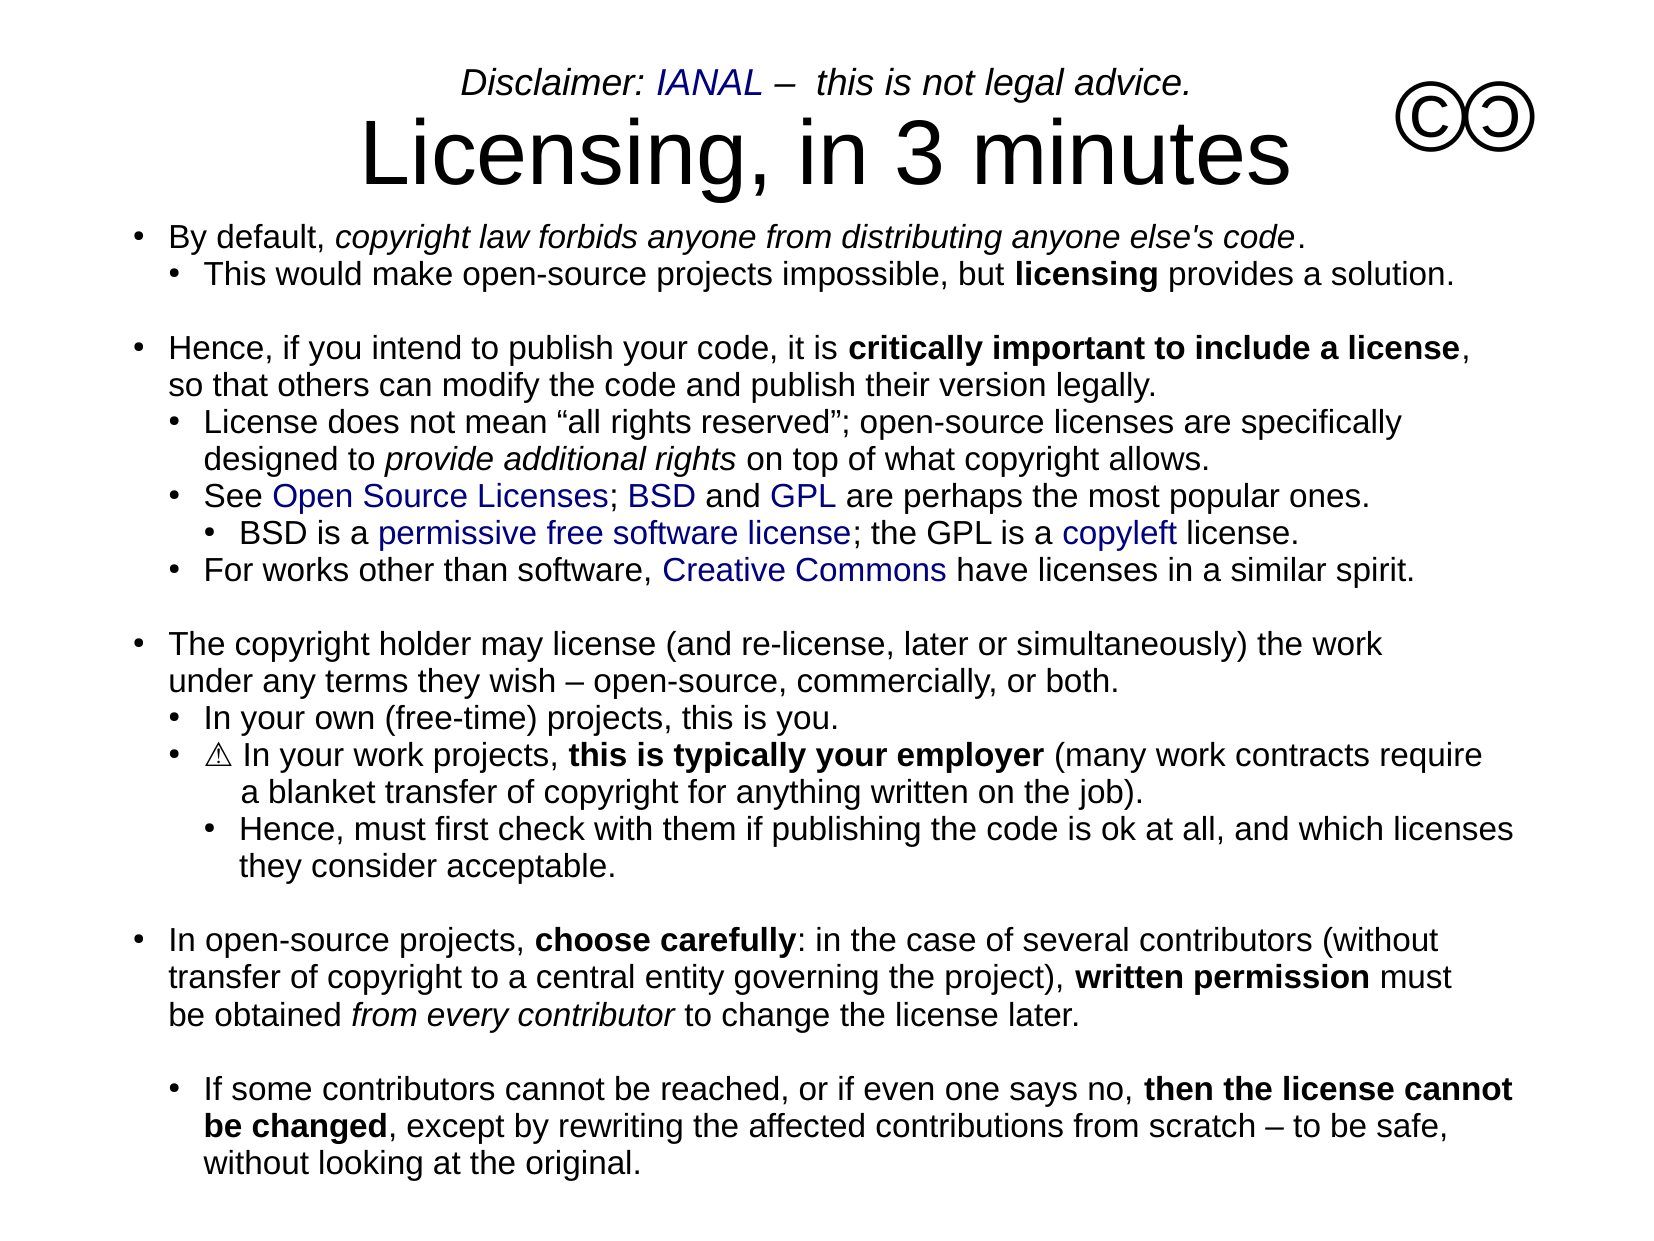

# Licensing, in 3 minutes
©
©
Disclaimer: IANAL – this is not legal advice.
By default, copyright law forbids anyone from distributing anyone else's code.
This would make open-source projects impossible, but licensing provides a solution.
Hence, if you intend to publish your code, it is critically important to include a license,
so that others can modify the code and publish their version legally.
License does not mean “all rights reserved”; open-source licenses are specifically designed to provide additional rights on top of what copyright allows.
See Open Source Licenses; BSD and GPL are perhaps the most popular ones.
BSD is a permissive free software license; the GPL is a copyleft license.
For works other than software, Creative Commons have licenses in a similar spirit.
The copyright holder may license (and re-license, later or simultaneously) the work
under any terms they wish – open-source, commercially, or both.
In your own (free-time) projects, this is you.
⚠ In your work projects, this is typically your employer (many work contracts require
 a blanket transfer of copyright for anything written on the job).
Hence, must first check with them if publishing the code is ok at all, and which licenses they consider acceptable.
In open-source projects, choose carefully: in the case of several contributors (without transfer of copyright to a central entity governing the project), written permission must
be obtained from every contributor to change the license later.
If some contributors cannot be reached, or if even one says no, then the license cannot be changed, except by rewriting the affected contributions from scratch – to be safe, without looking at the original.